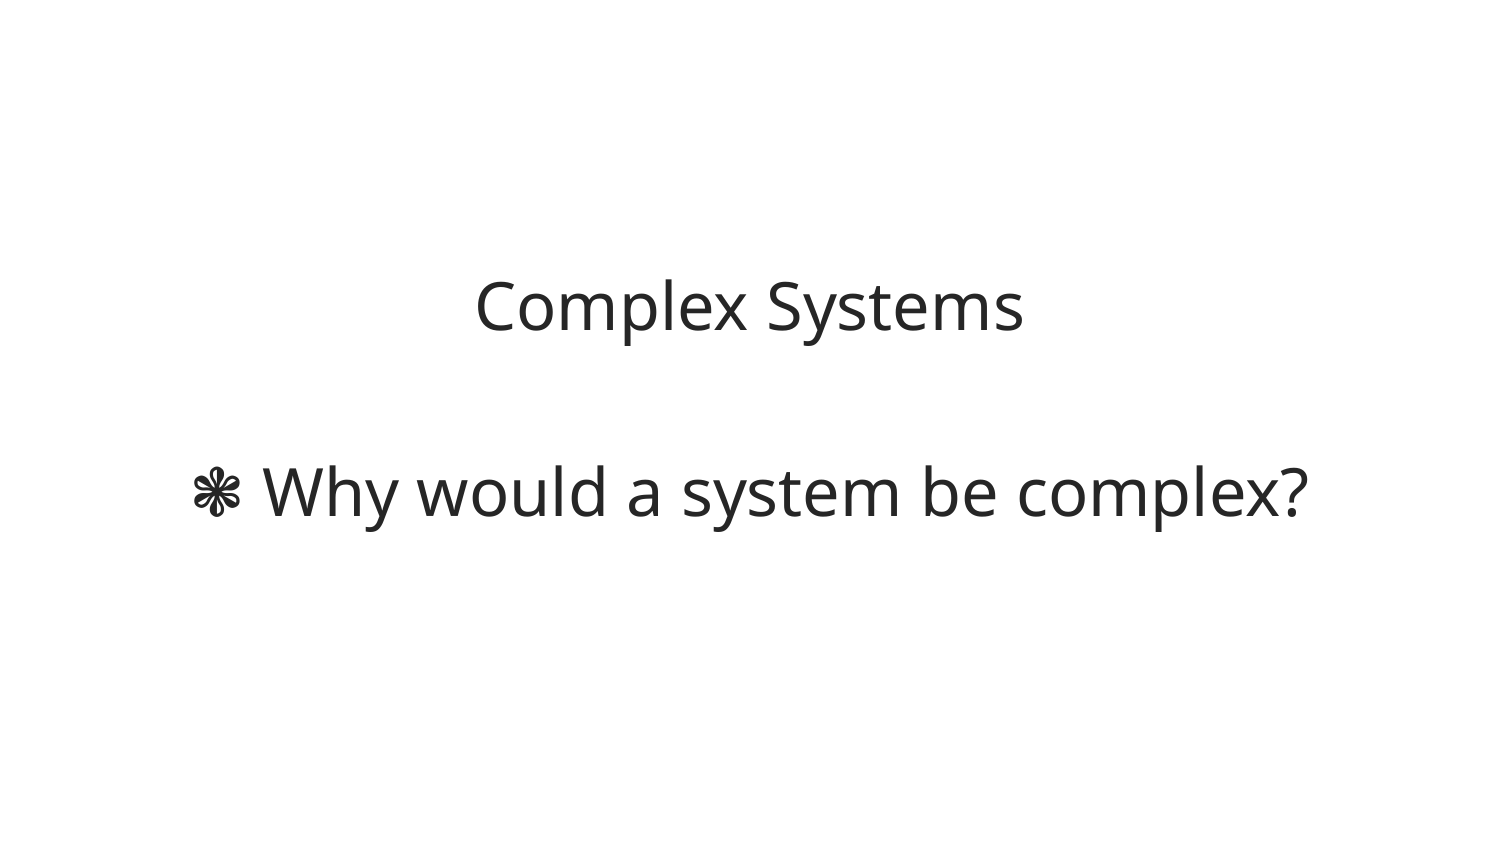

# Complex Systems
❃ Why would a system be complex?